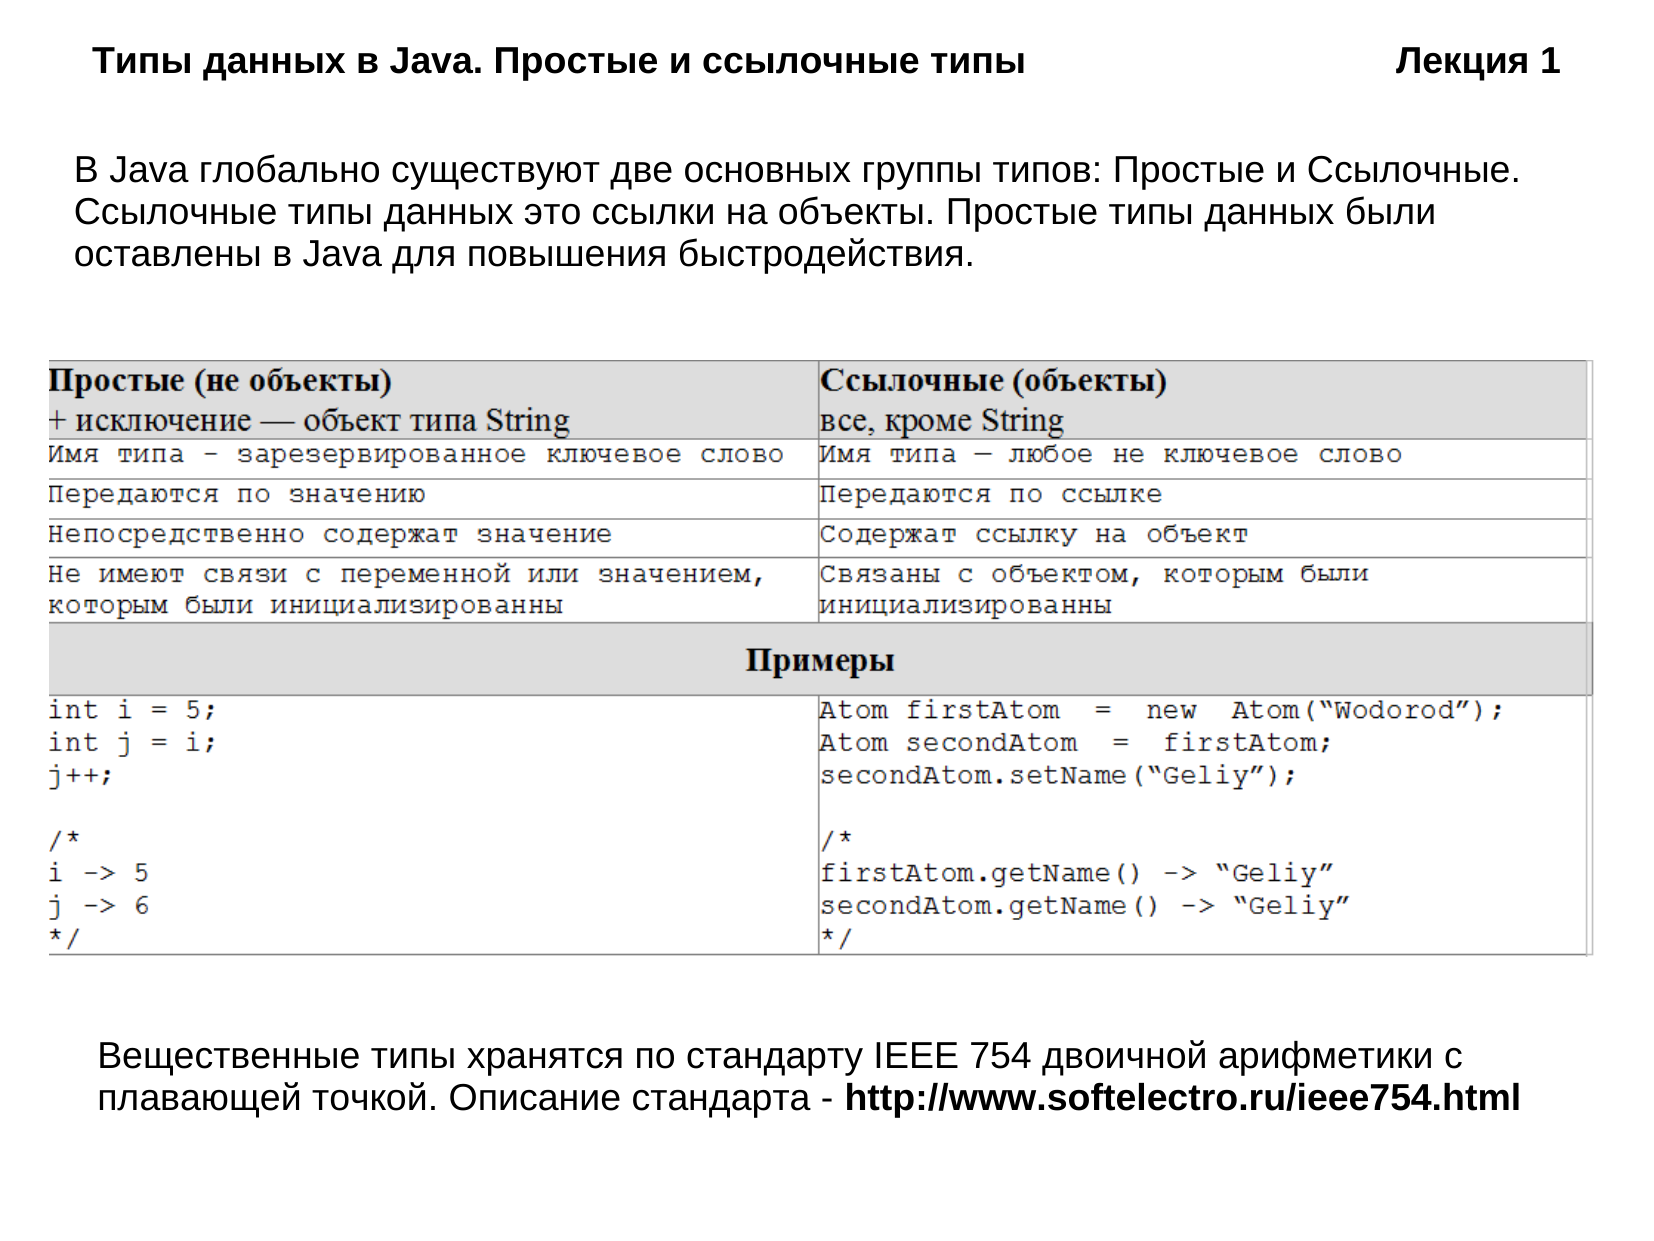

Типы данных в Java. Простые и ссылочные типы				Лекция 1
В Java глобально существуют две основных группы типов: Простые и Ссылочные. Ссылочные типы данных это ссылки на объекты. Простые типы данных были оставлены в Java для повышения быстродействия.
Вещественные типы хранятся по стандарту IEEE 754 двоичной арифметики с плавающей точкой. Описание стандарта - http://www.softelectro.ru/ieee754.html